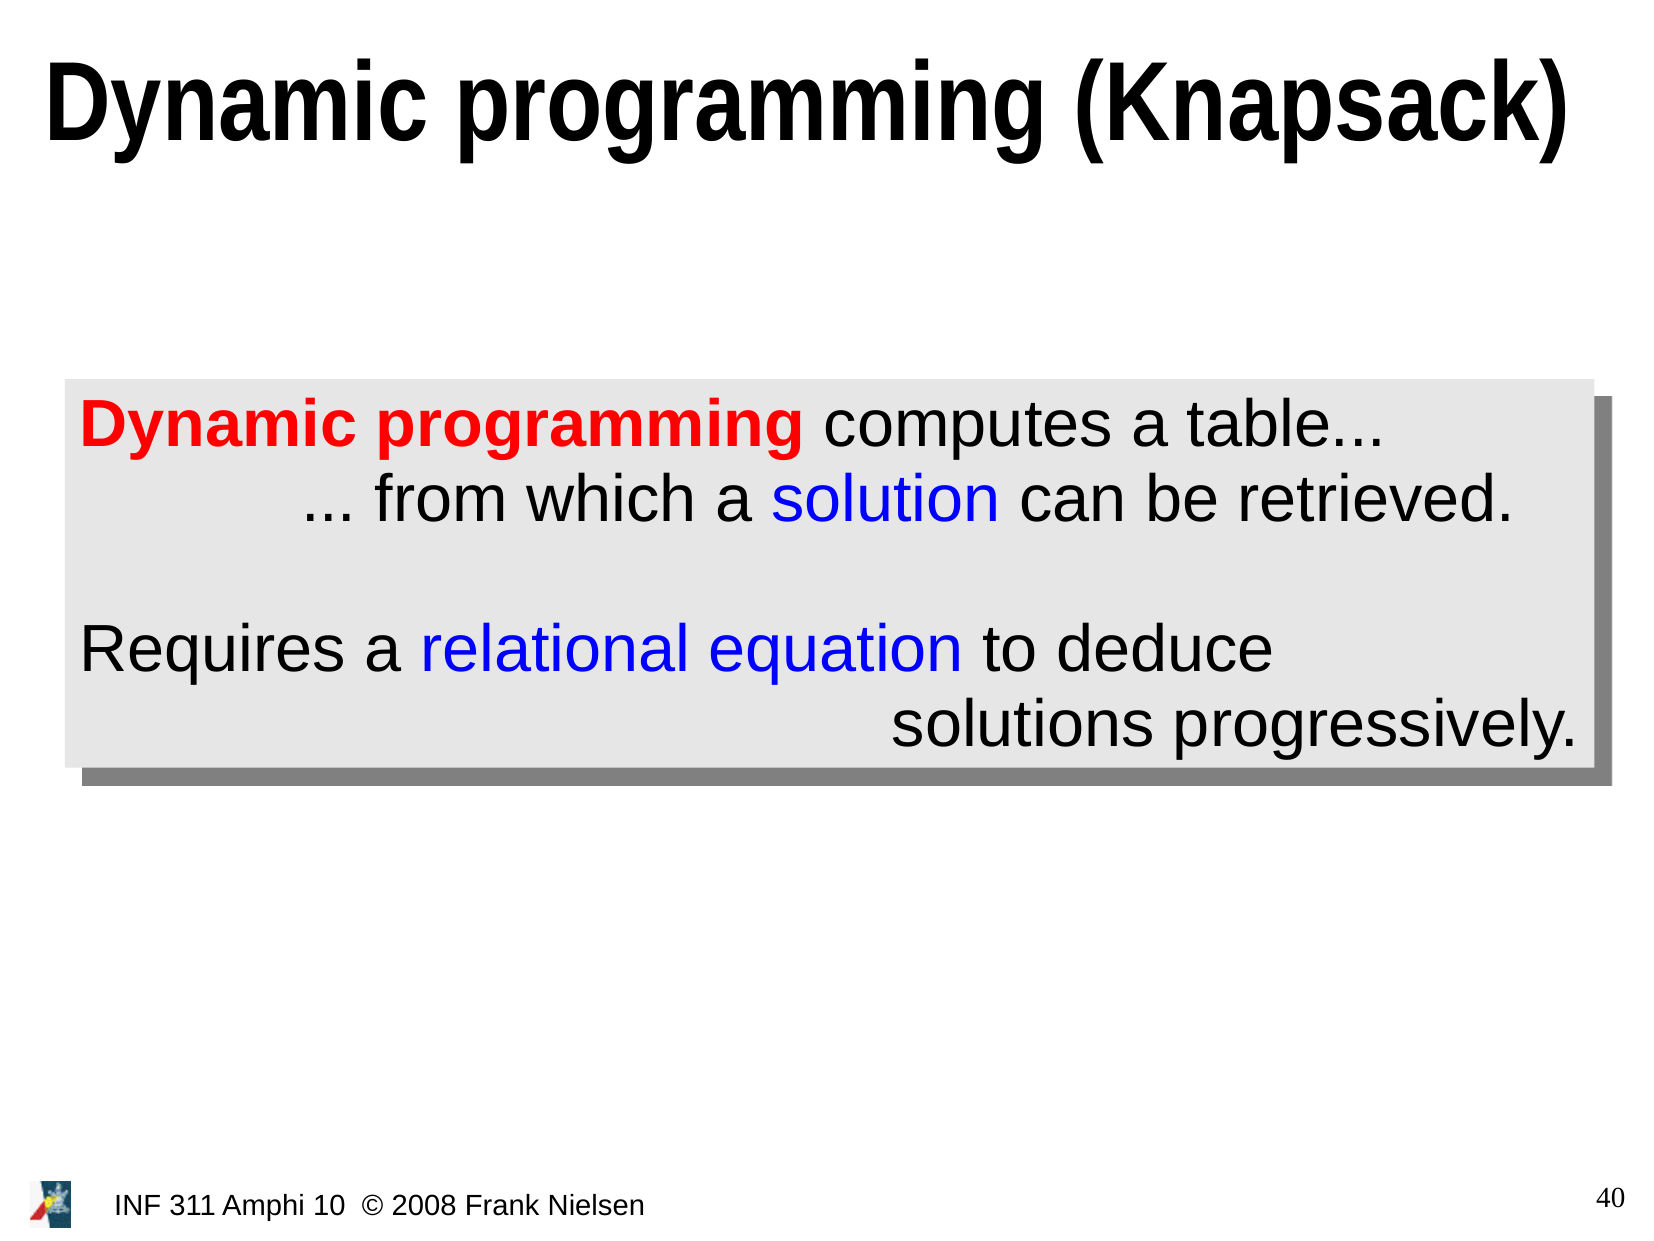

Dynamic programming (Knapsack)
Dynamic programming computes a table...
			... from which a solution can be retrieved.
Requires a relational equation to deduce
											solutions progressively.